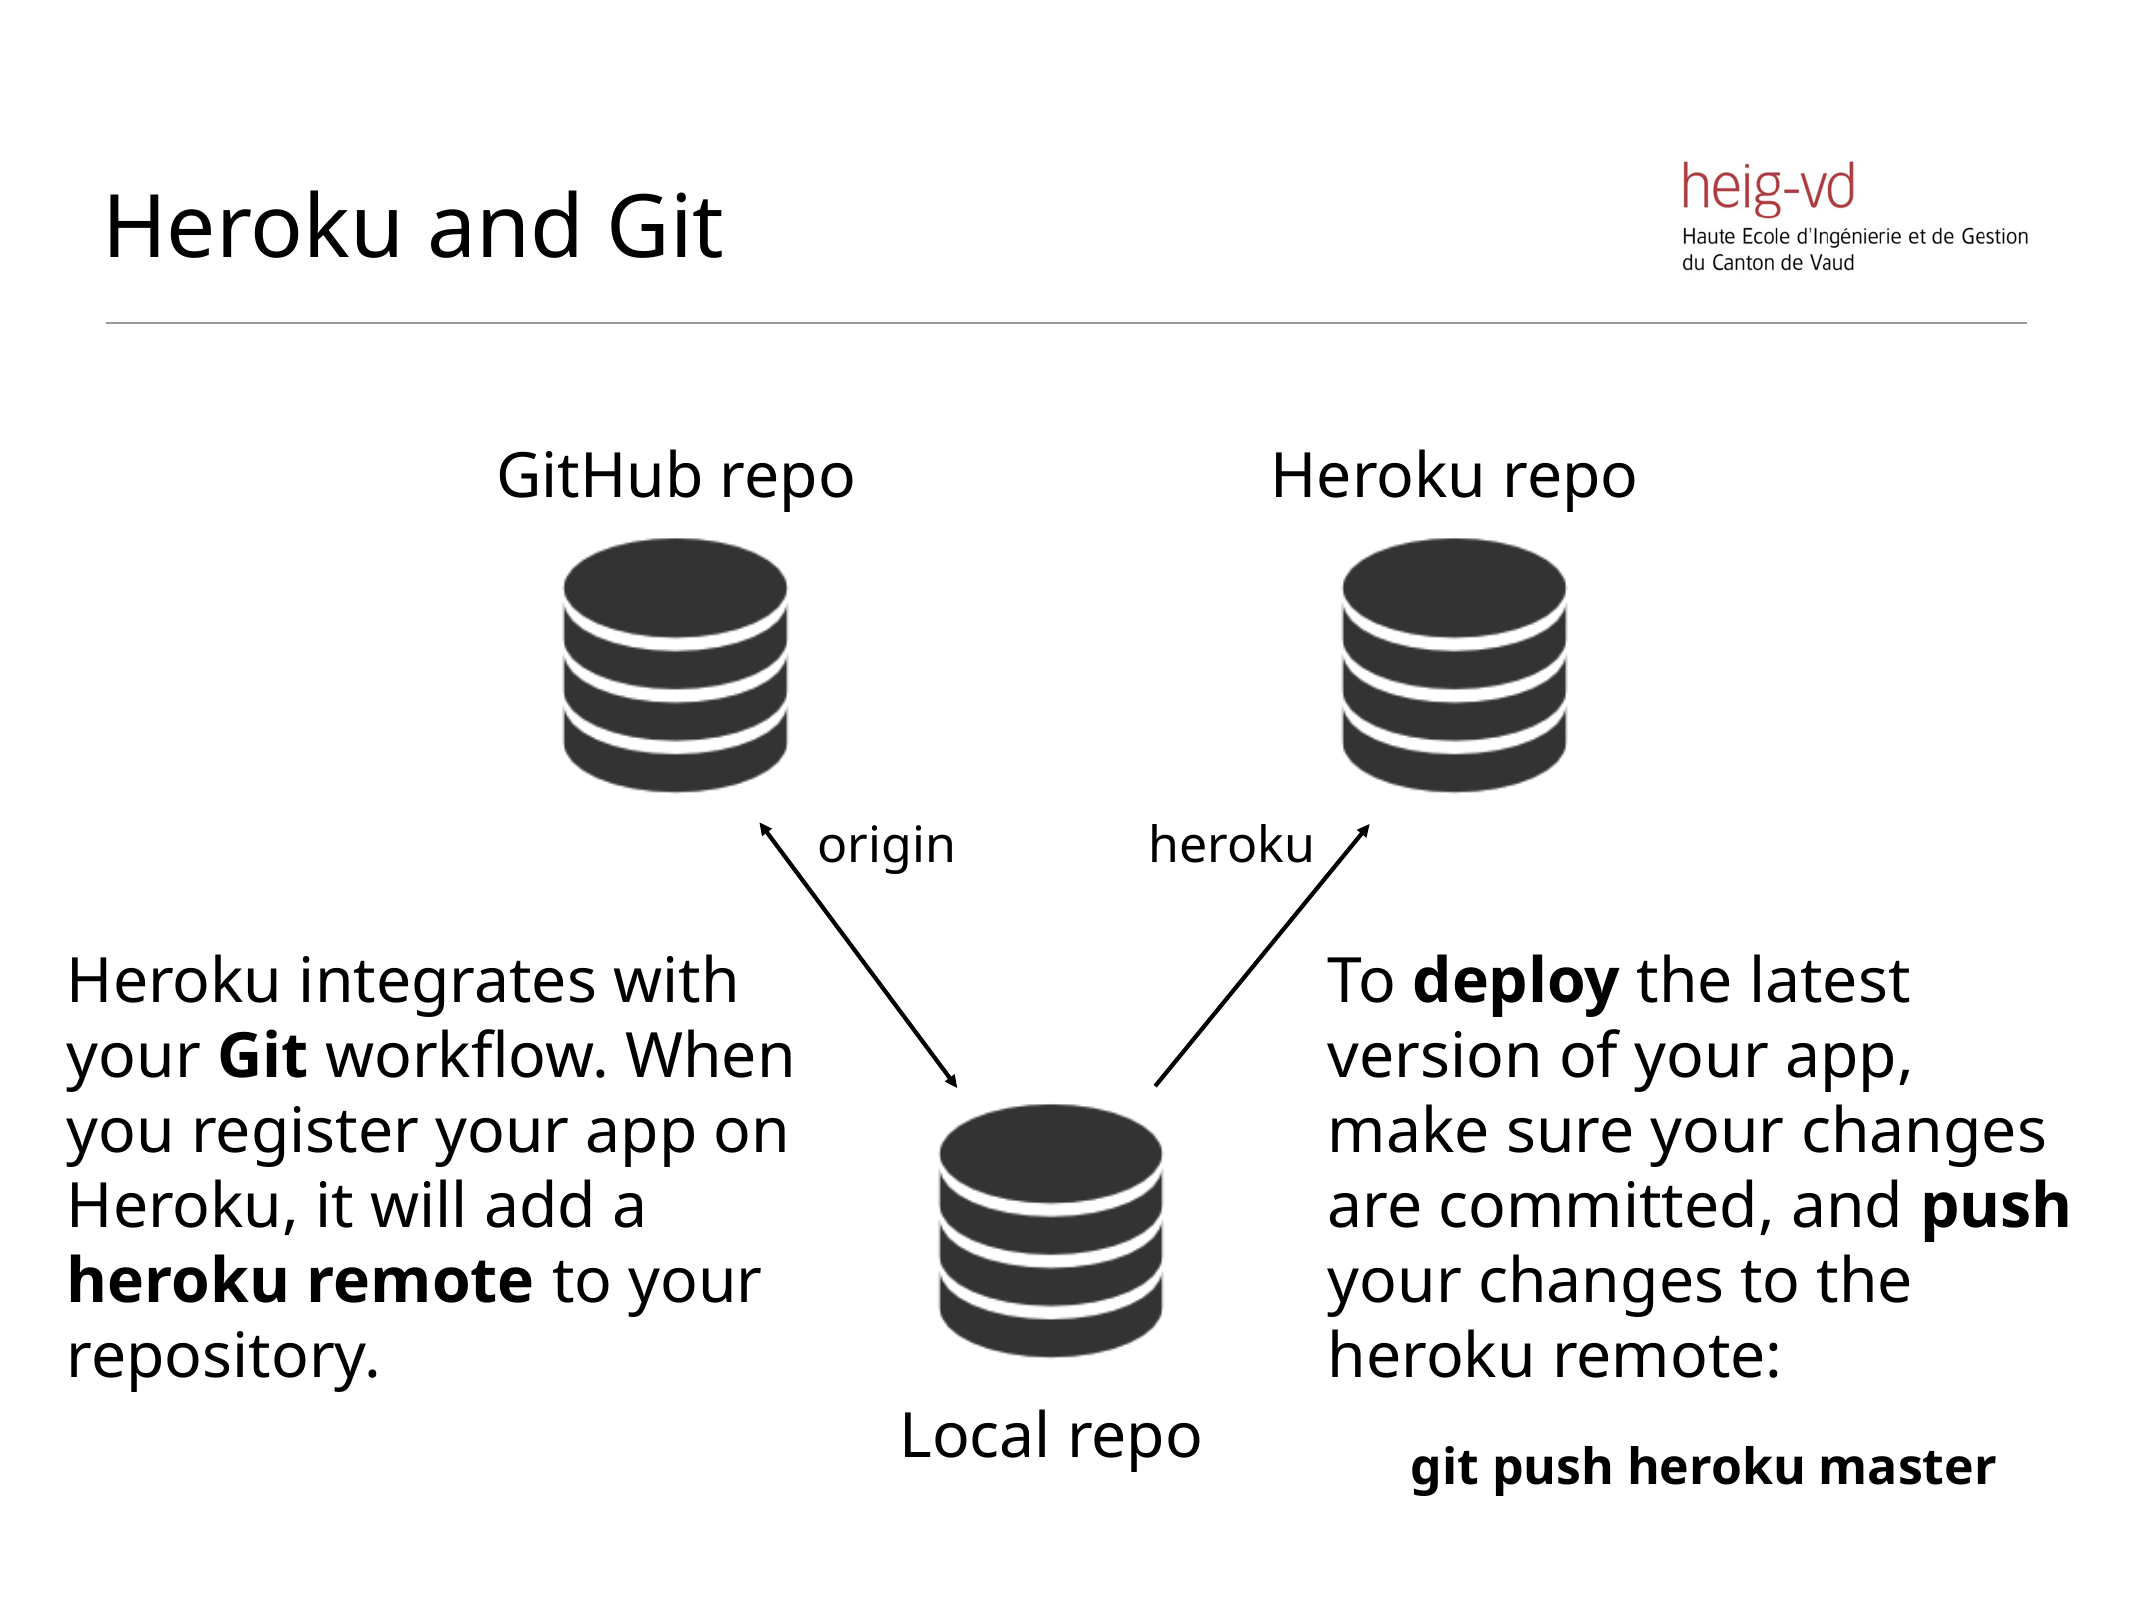

# Heroku and Git
GitHub repo
Heroku repo
heroku
origin
Heroku integrates with your Git workflow. When you register your app on Heroku, it will add a heroku remote to your repository.
To deploy the latest version of your app, make sure your changes are committed, and push your changes to the heroku remote:
Local repo
git push heroku master